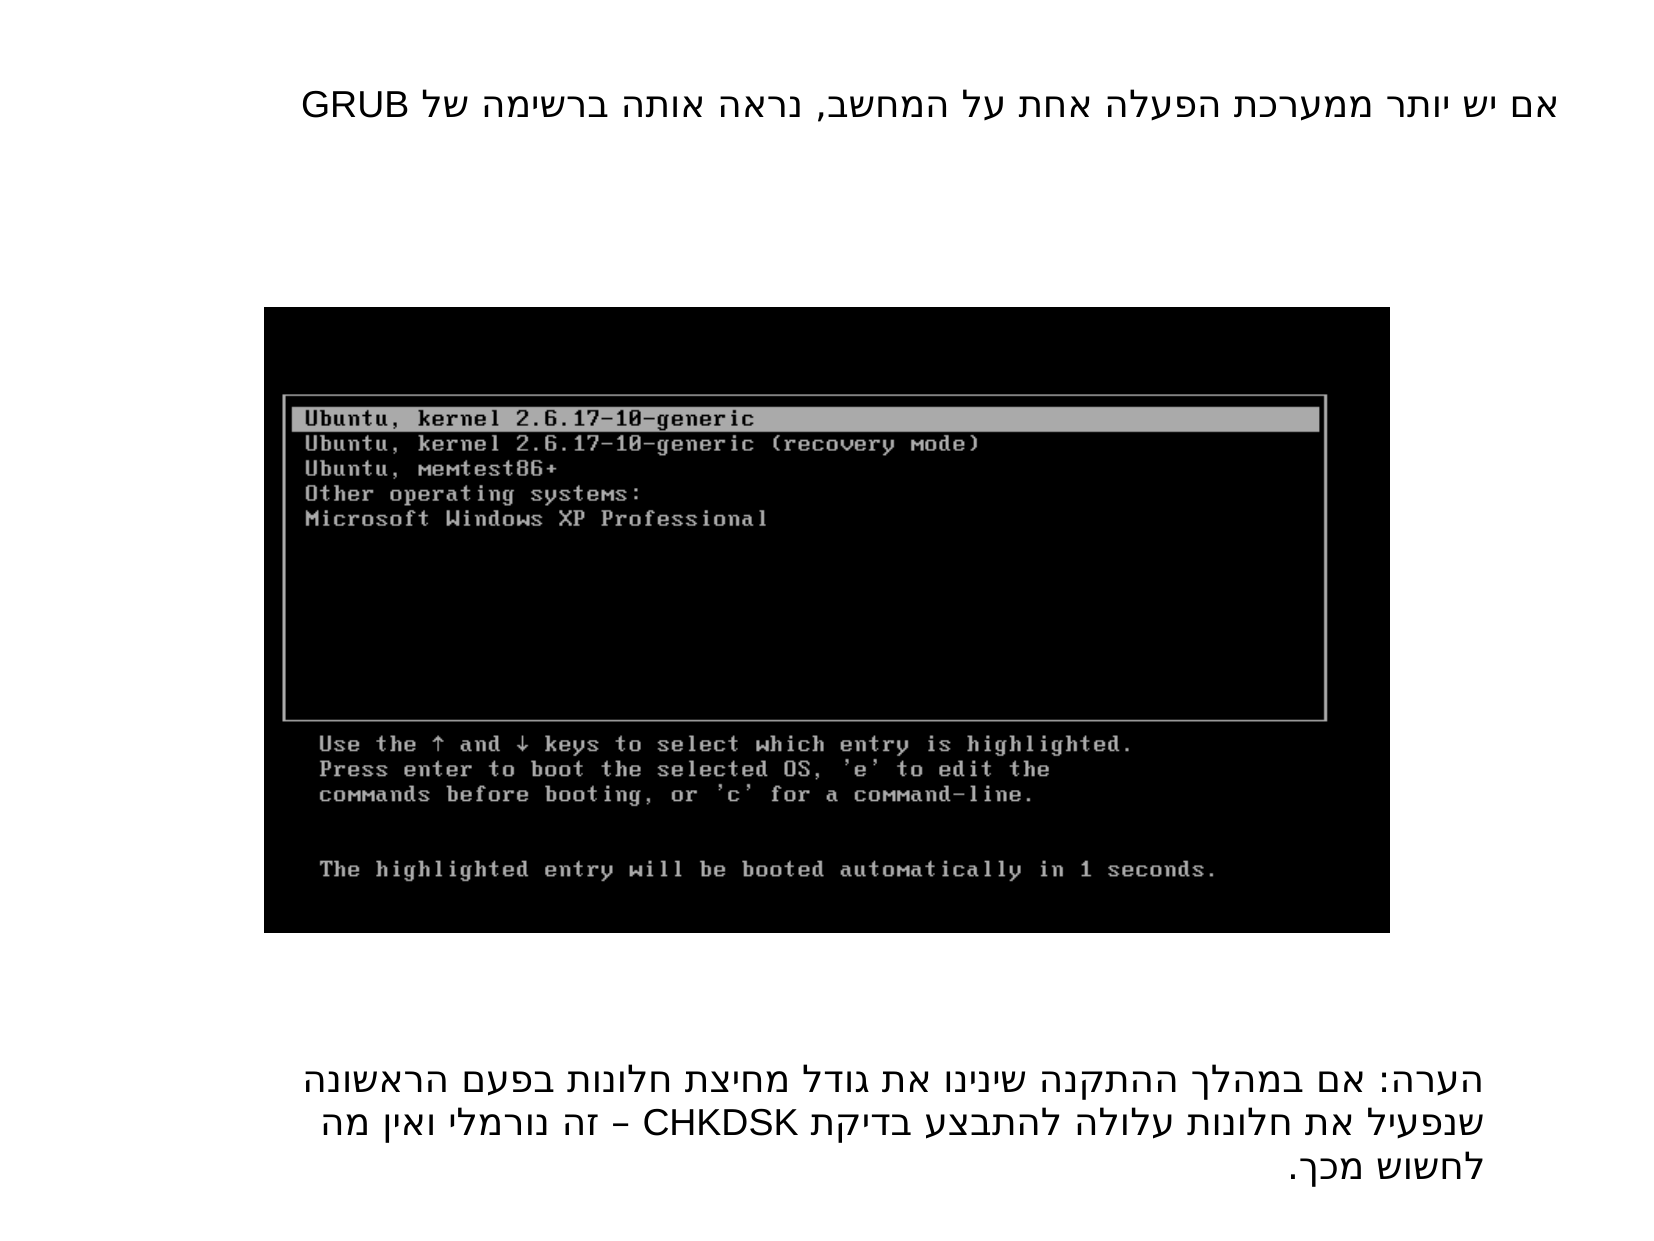

אם יש יותר ממערכת הפעלה אחת על המחשב, נראה אותה ברשימה של GRUB
הערה: אם במהלך ההתקנה שינינו את גודל מחיצת חלונות בפעם הראשונה שנפעיל את חלונות עלולה להתבצע בדיקת CHKDSK – זה נורמלי ואין מה לחשוש מכך.